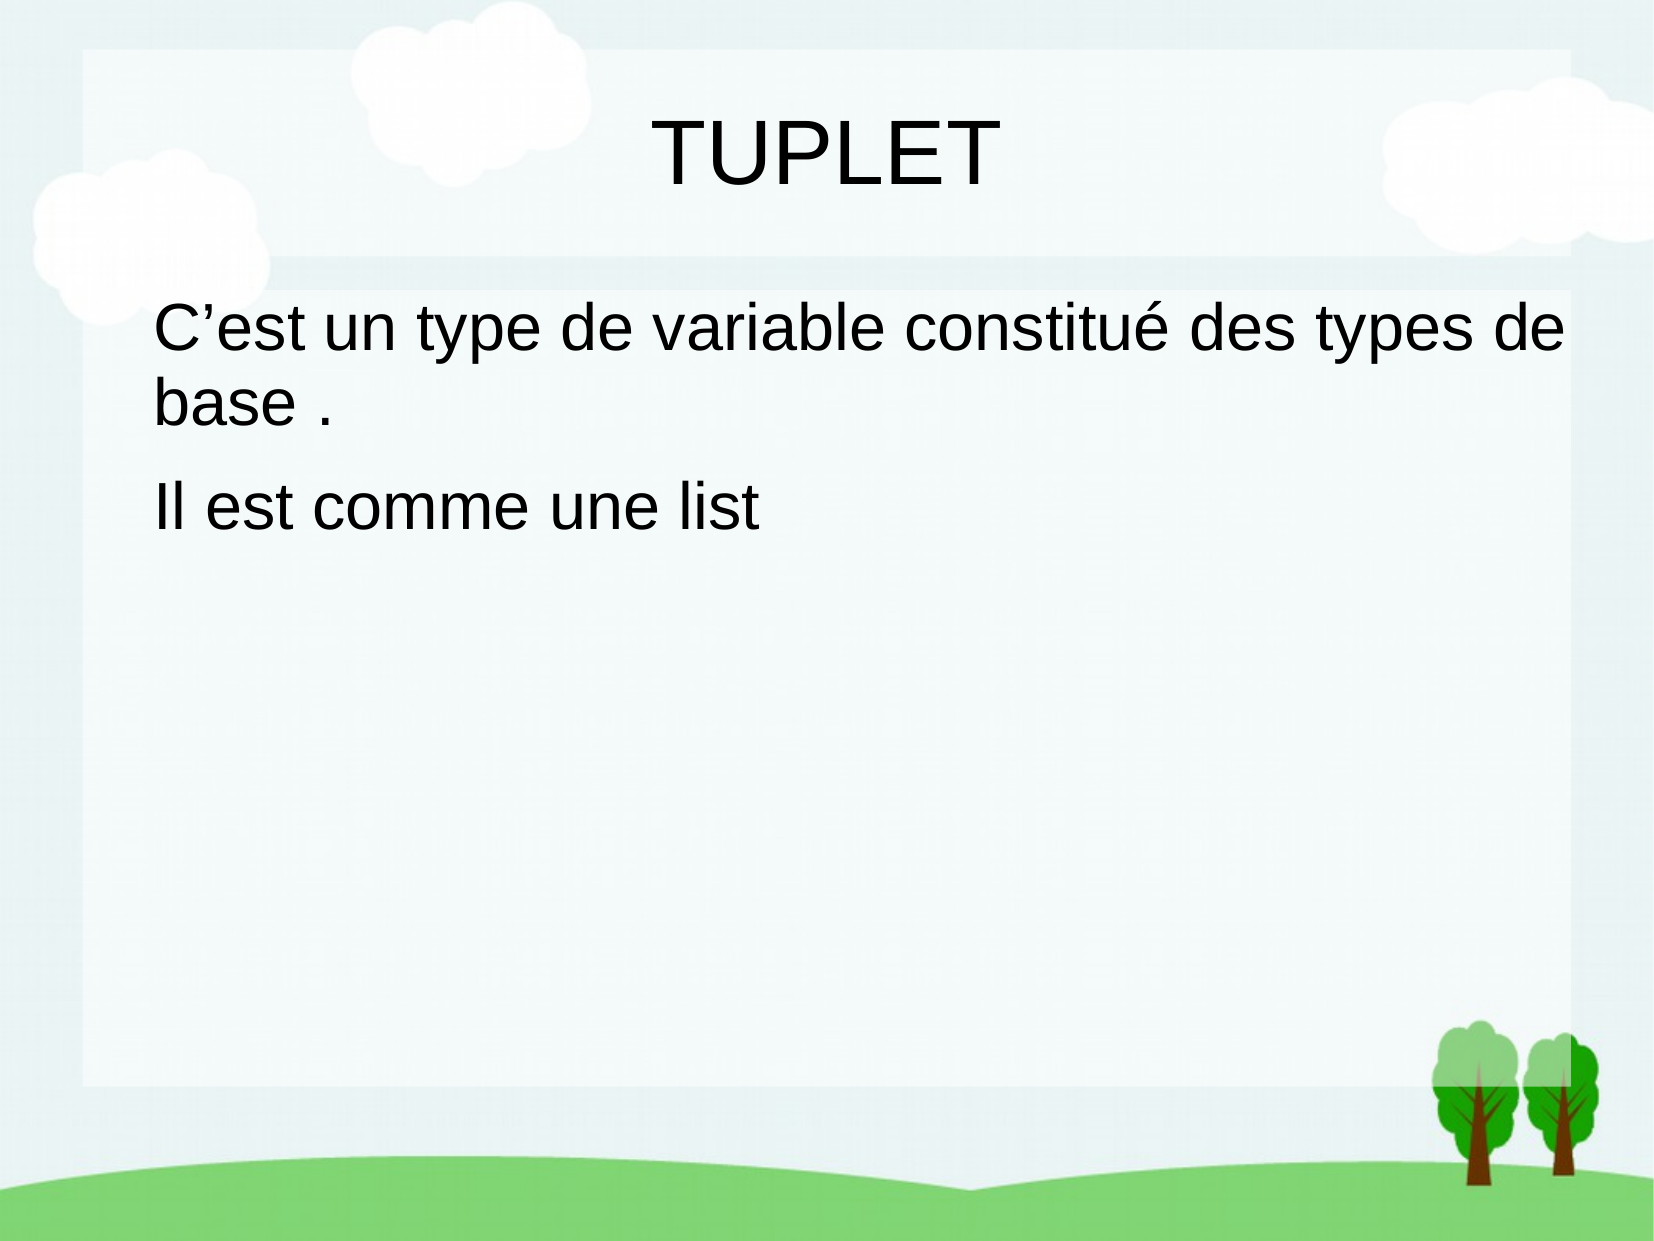

# TUPLET
C’est un type de variable constitué des types de base .
Il est comme une list